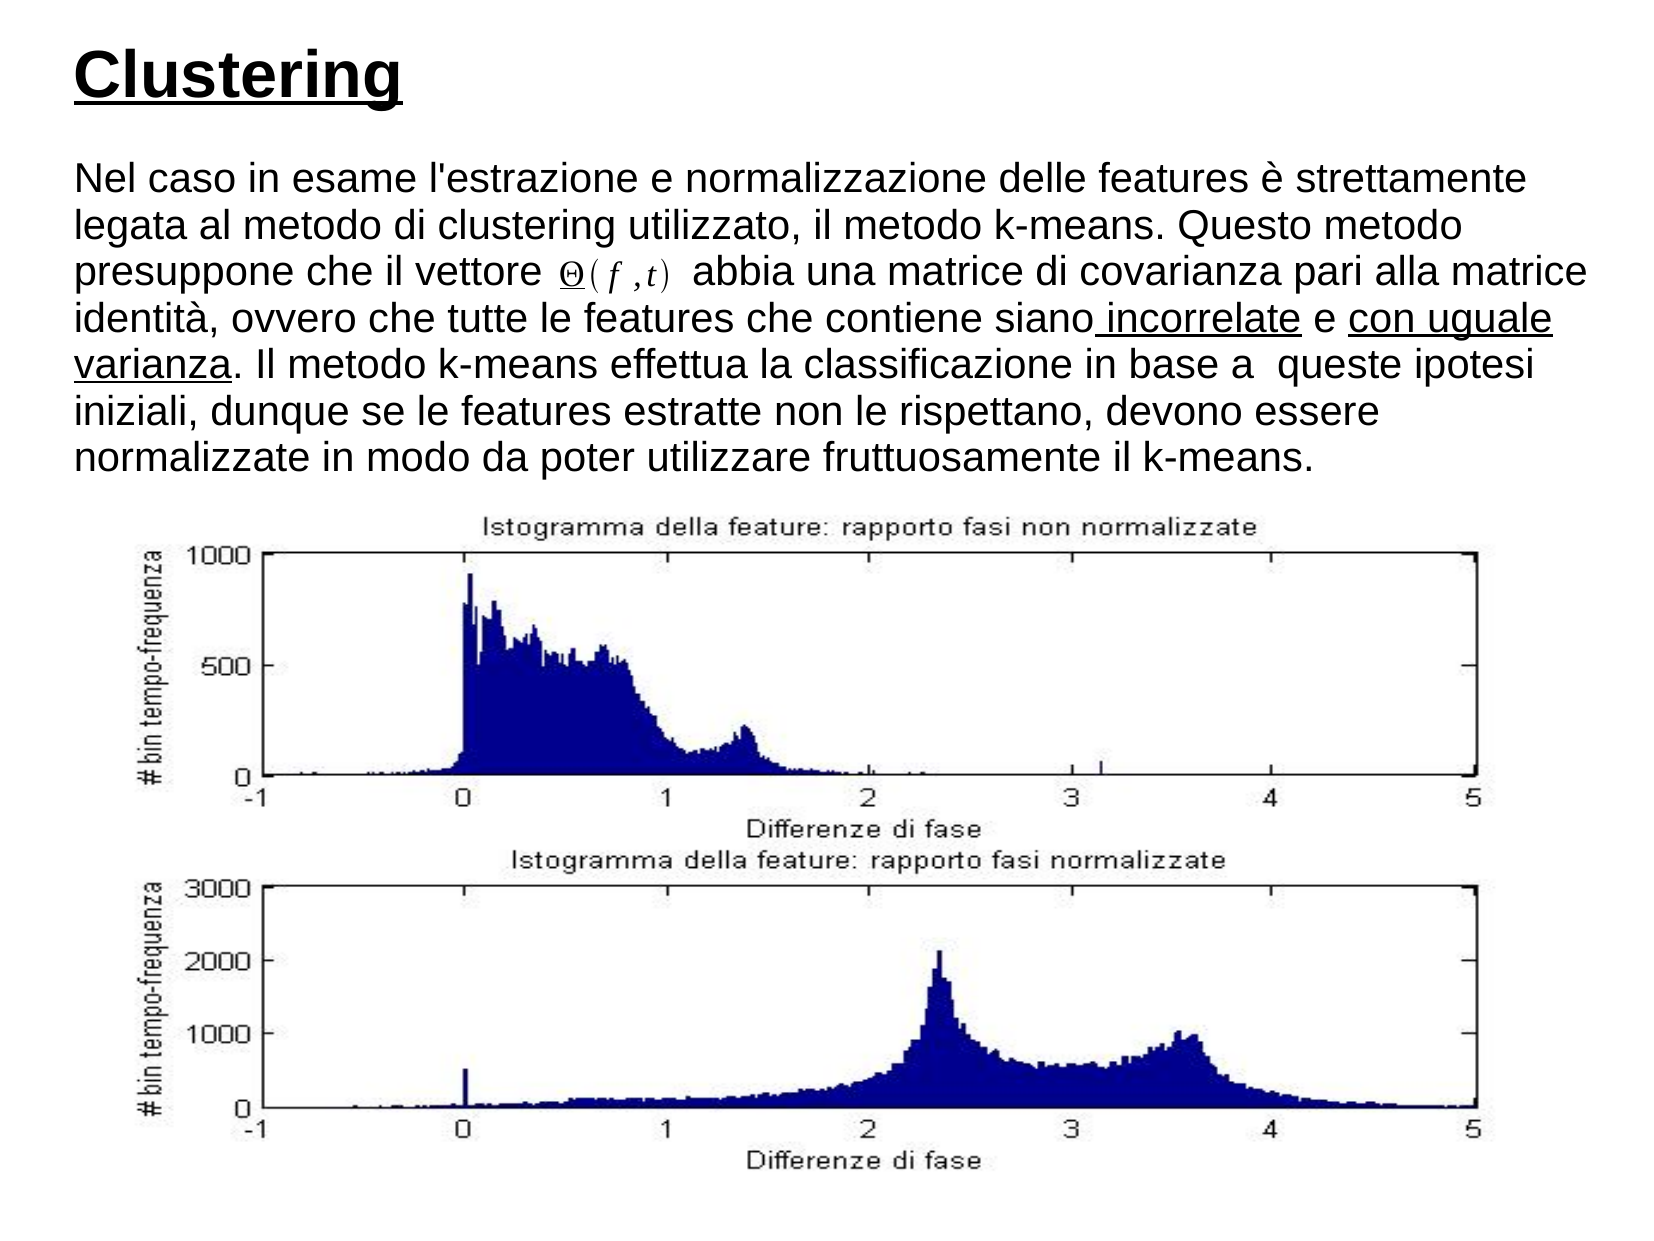

Clustering
Nel caso in esame l'estrazione e normalizzazione delle features è strettamente legata al metodo di clustering utilizzato, il metodo k-means. Questo metodo presuppone che il vettore abbia una matrice di covarianza pari alla matrice identità, ovvero che tutte le features che contiene siano incorrelate e con uguale varianza. Il metodo k-means effettua la classificazione in base a queste ipotesi iniziali, dunque se le features estratte non le rispettano, devono essere normalizzate in modo da poter utilizzare fruttuosamente il k-means.